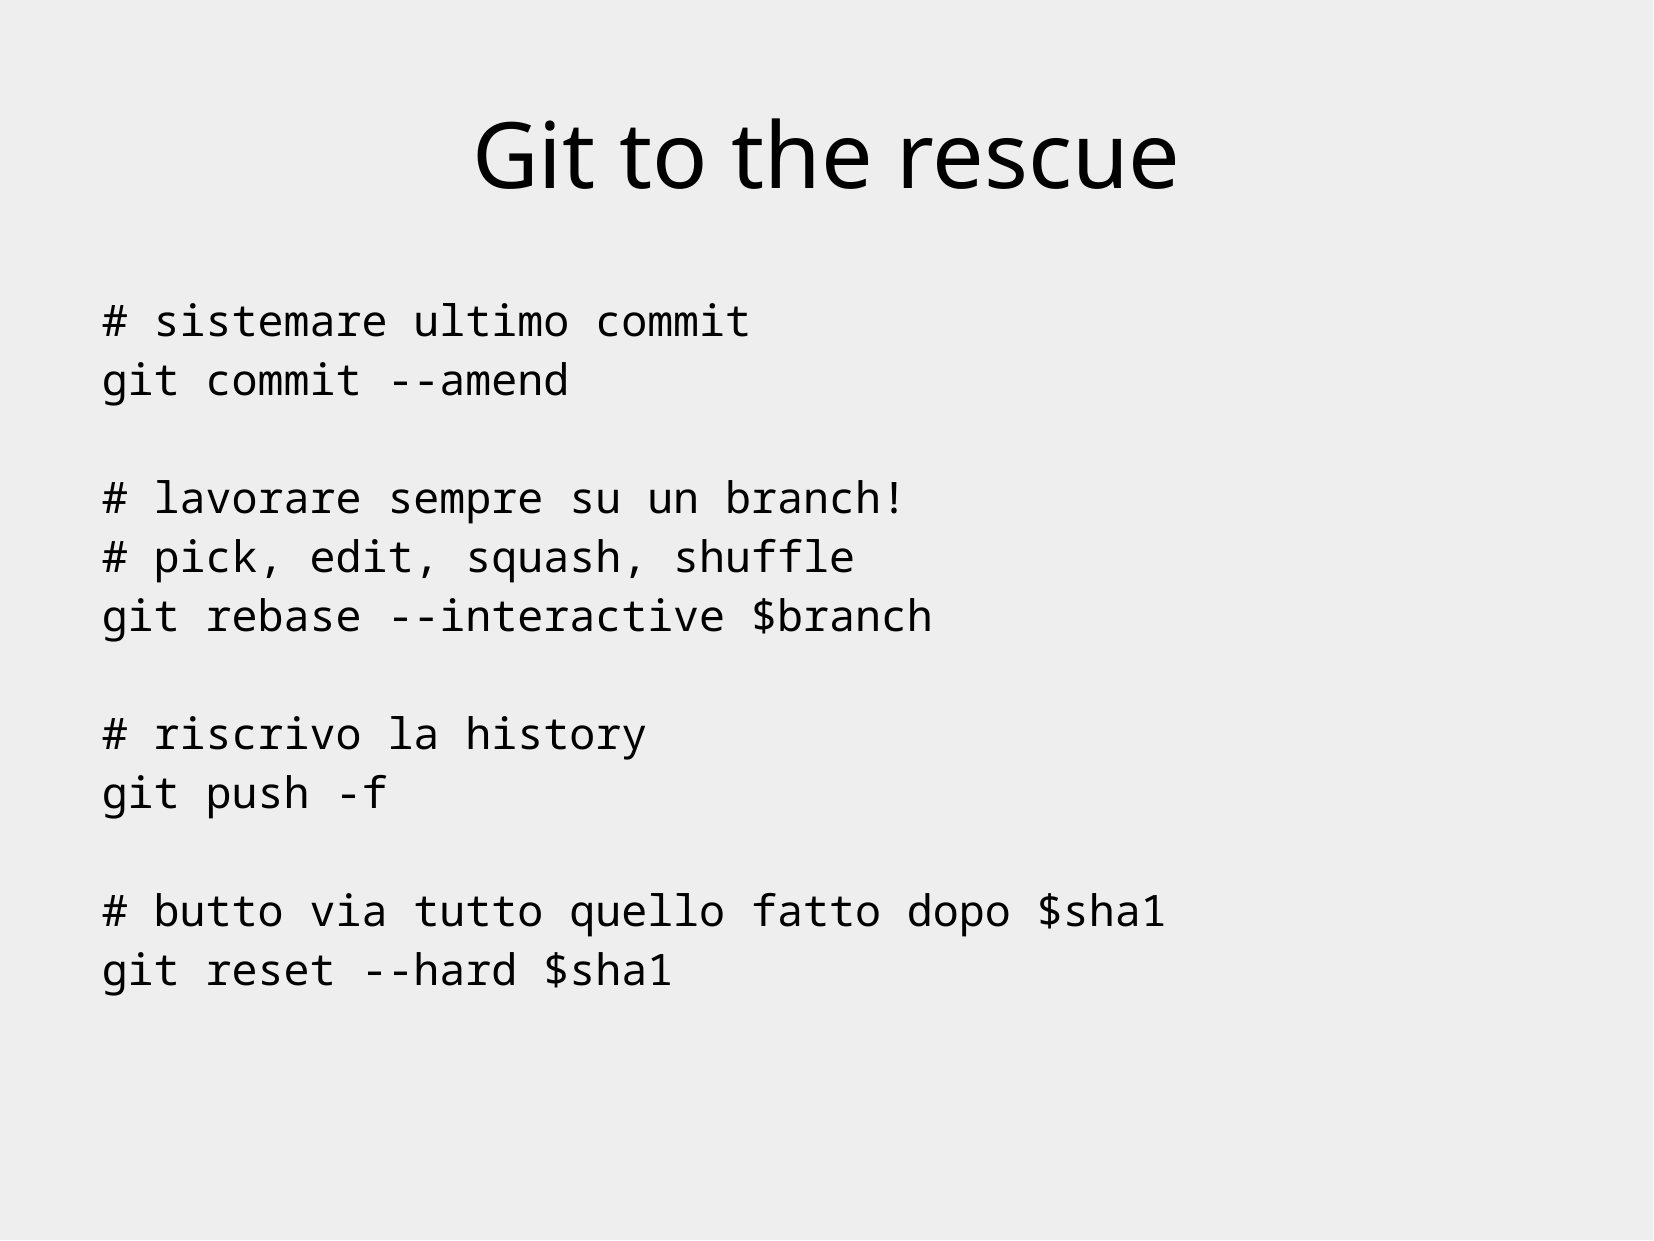

# Git to the rescue
# sistemare ultimo commit git commit --amend # lavorare sempre su un branch! # pick, edit, squash, shuffle git rebase --interactive $branch # riscrivo la history git push -f # butto via tutto quello fatto dopo $sha1 git reset --hard $sha1